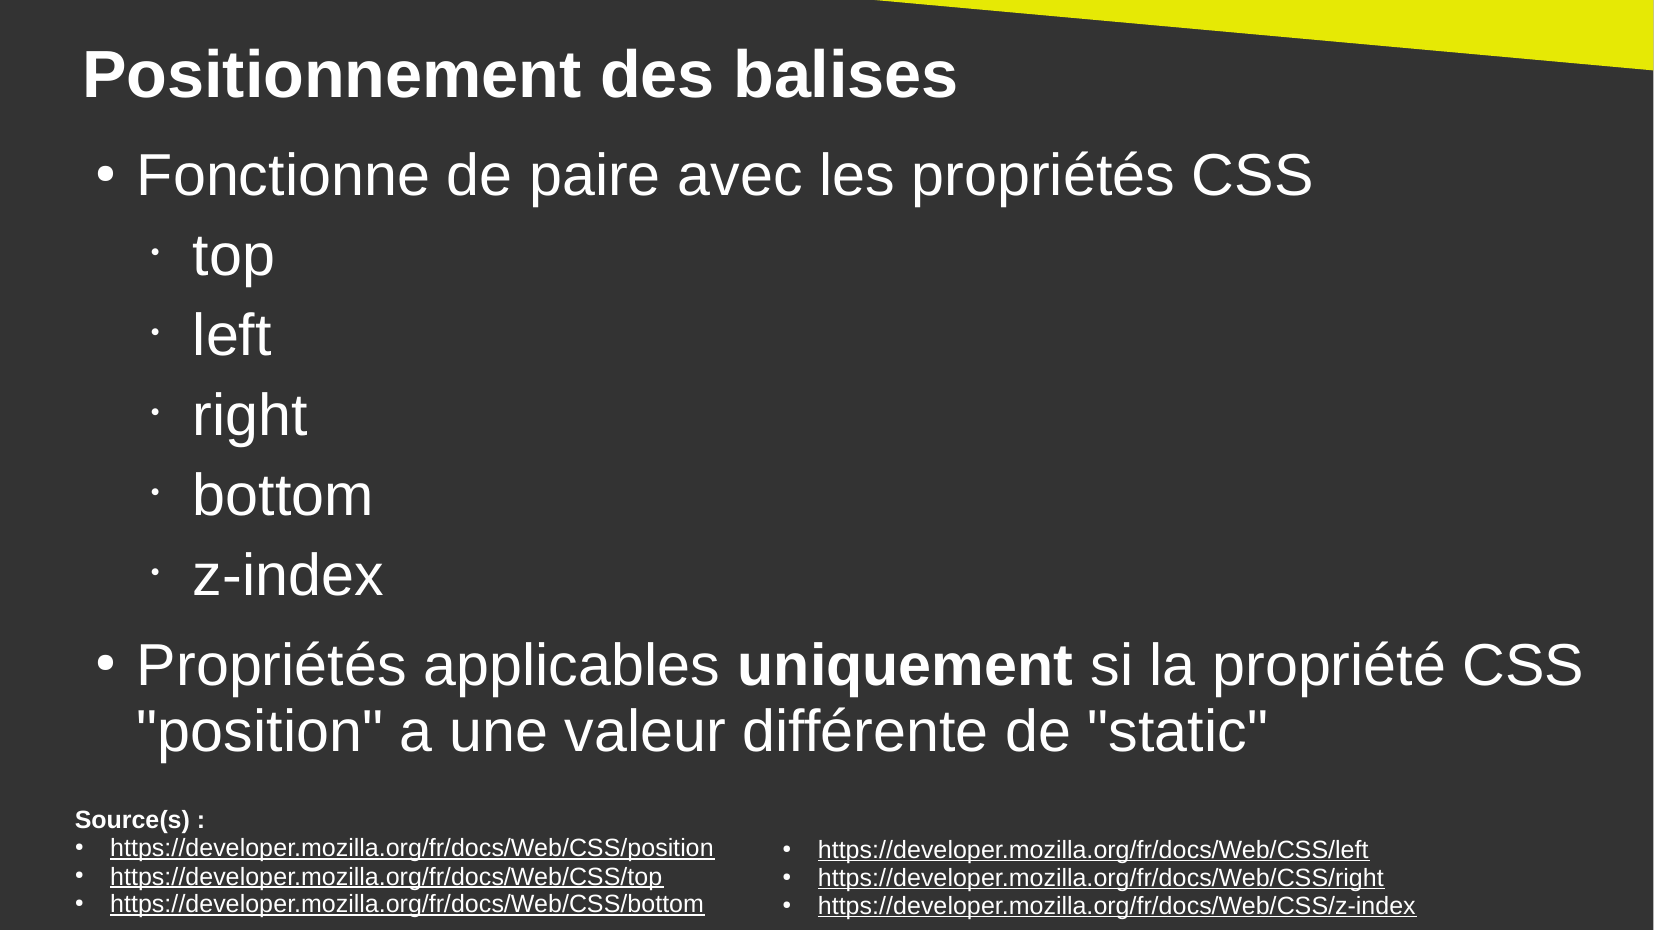

# Positionnement des balises
Fonctionne de paire avec les propriétés CSS
top
left
right
bottom
z-index
Propriétés applicables uniquement si la propriété CSS "position" a une valeur différente de "static"
Source(s) :
https://developer.mozilla.org/fr/docs/Web/CSS/position
https://developer.mozilla.org/fr/docs/Web/CSS/top
https://developer.mozilla.org/fr/docs/Web/CSS/bottom
https://developer.mozilla.org/fr/docs/Web/CSS/left
https://developer.mozilla.org/fr/docs/Web/CSS/right
https://developer.mozilla.org/fr/docs/Web/CSS/z-index